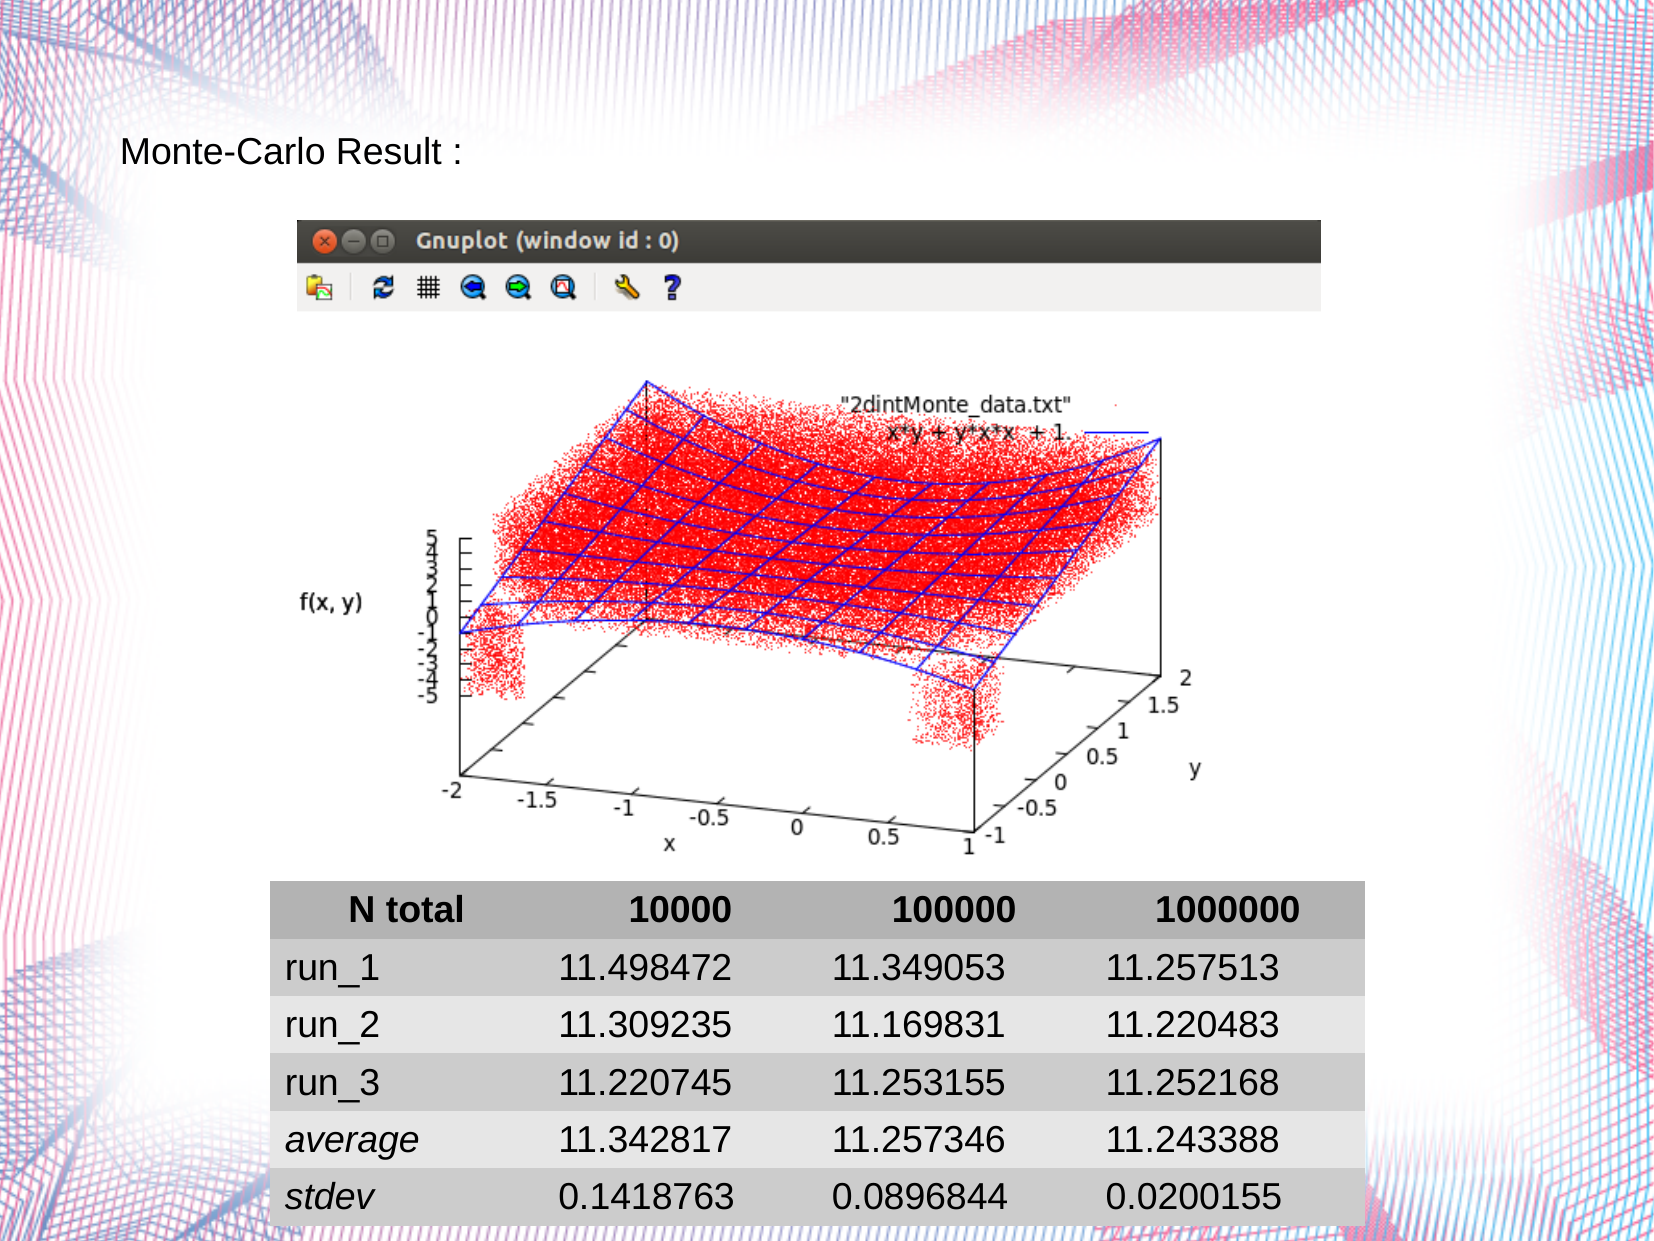

Monte-Carlo Result :
| N total | 10000 | 100000 | 1000000 |
| --- | --- | --- | --- |
| run\_1 | 11.498472 | 11.349053 | 11.257513 |
| run\_2 | 11.309235 | 11.169831 | 11.220483 |
| run\_3 | 11.220745 | 11.253155 | 11.252168 |
| average | 11.342817 | 11.257346 | 11.243388 |
| stdev | 0.1418763 | 0.0896844 | 0.0200155 |